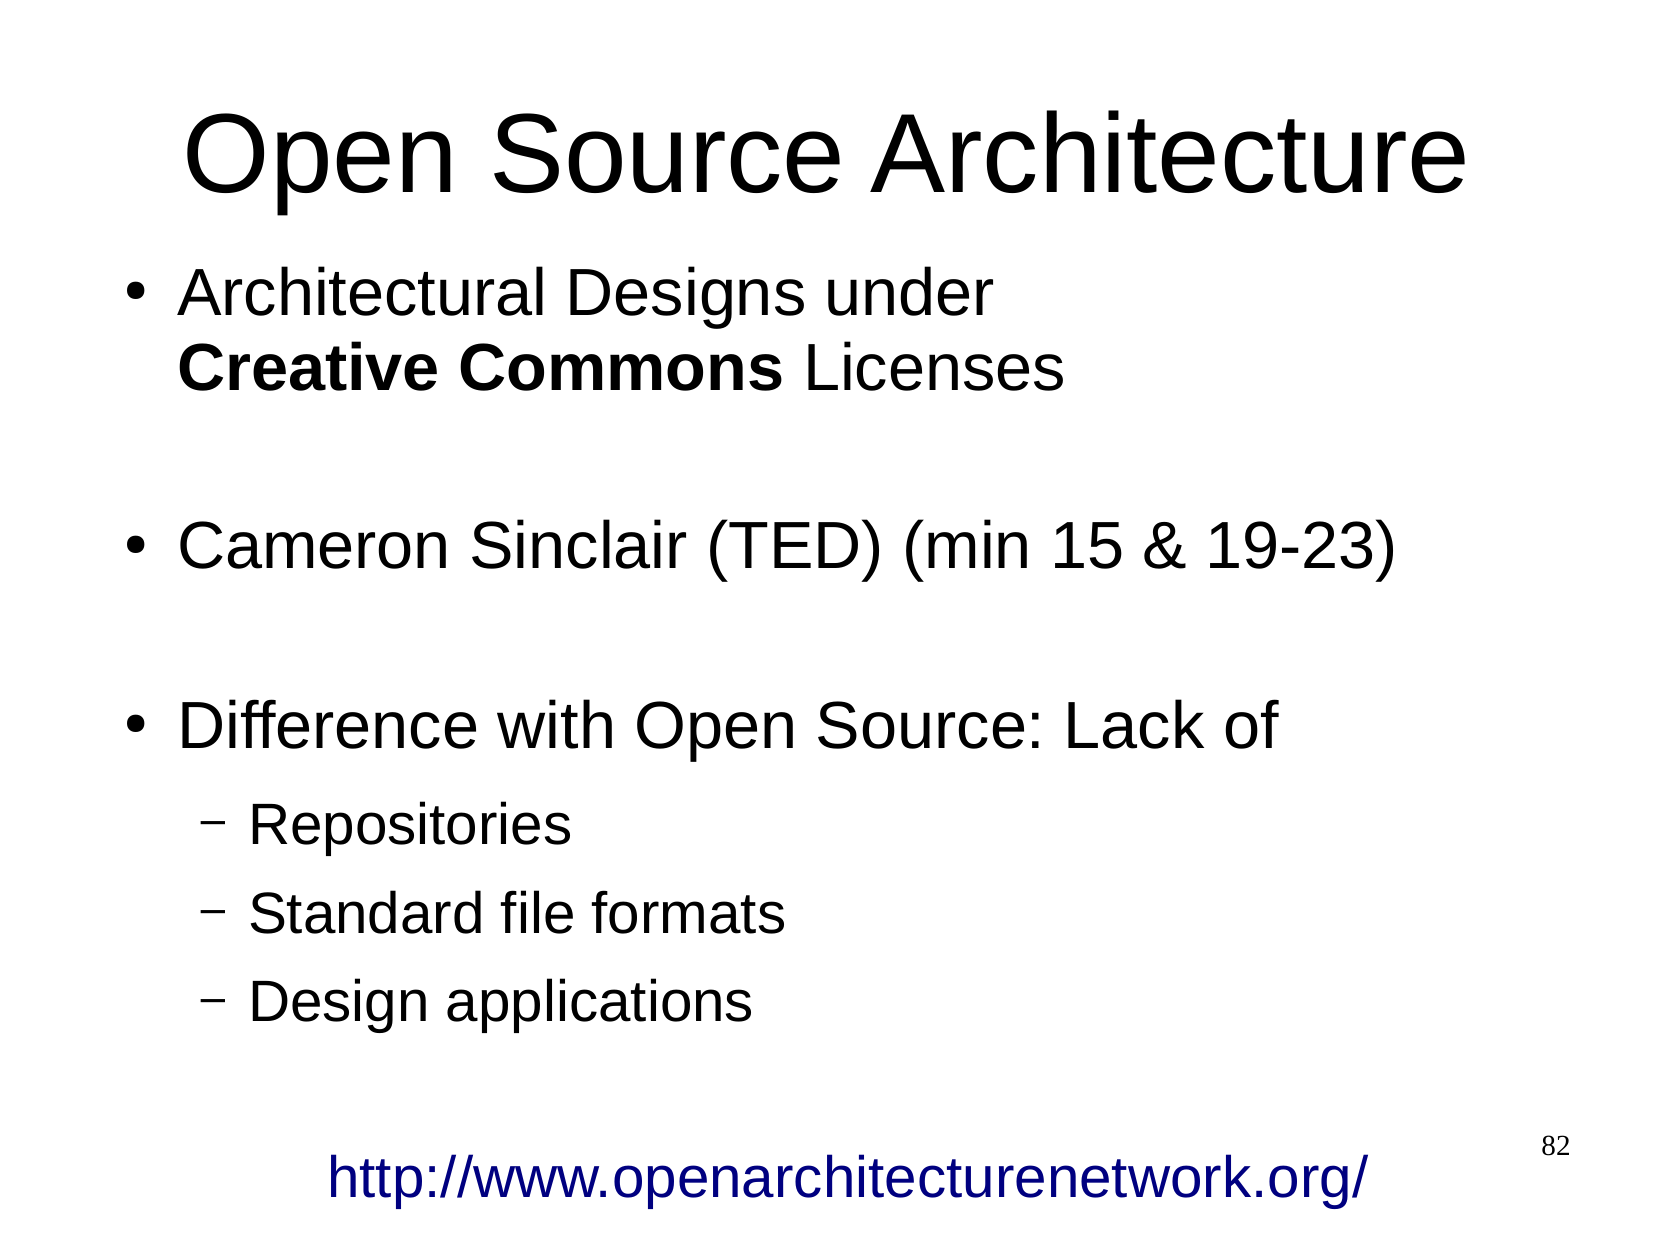

# Open Source Architecture
Architectural Designs under
Creative Commons Licenses
Cameron Sinclair (TED) (min 15 & 19-23)
Difference with Open Source: Lack of
Repositories
Standard file formats
Design applications
82
http://www.openarchitecturenetwork.org/